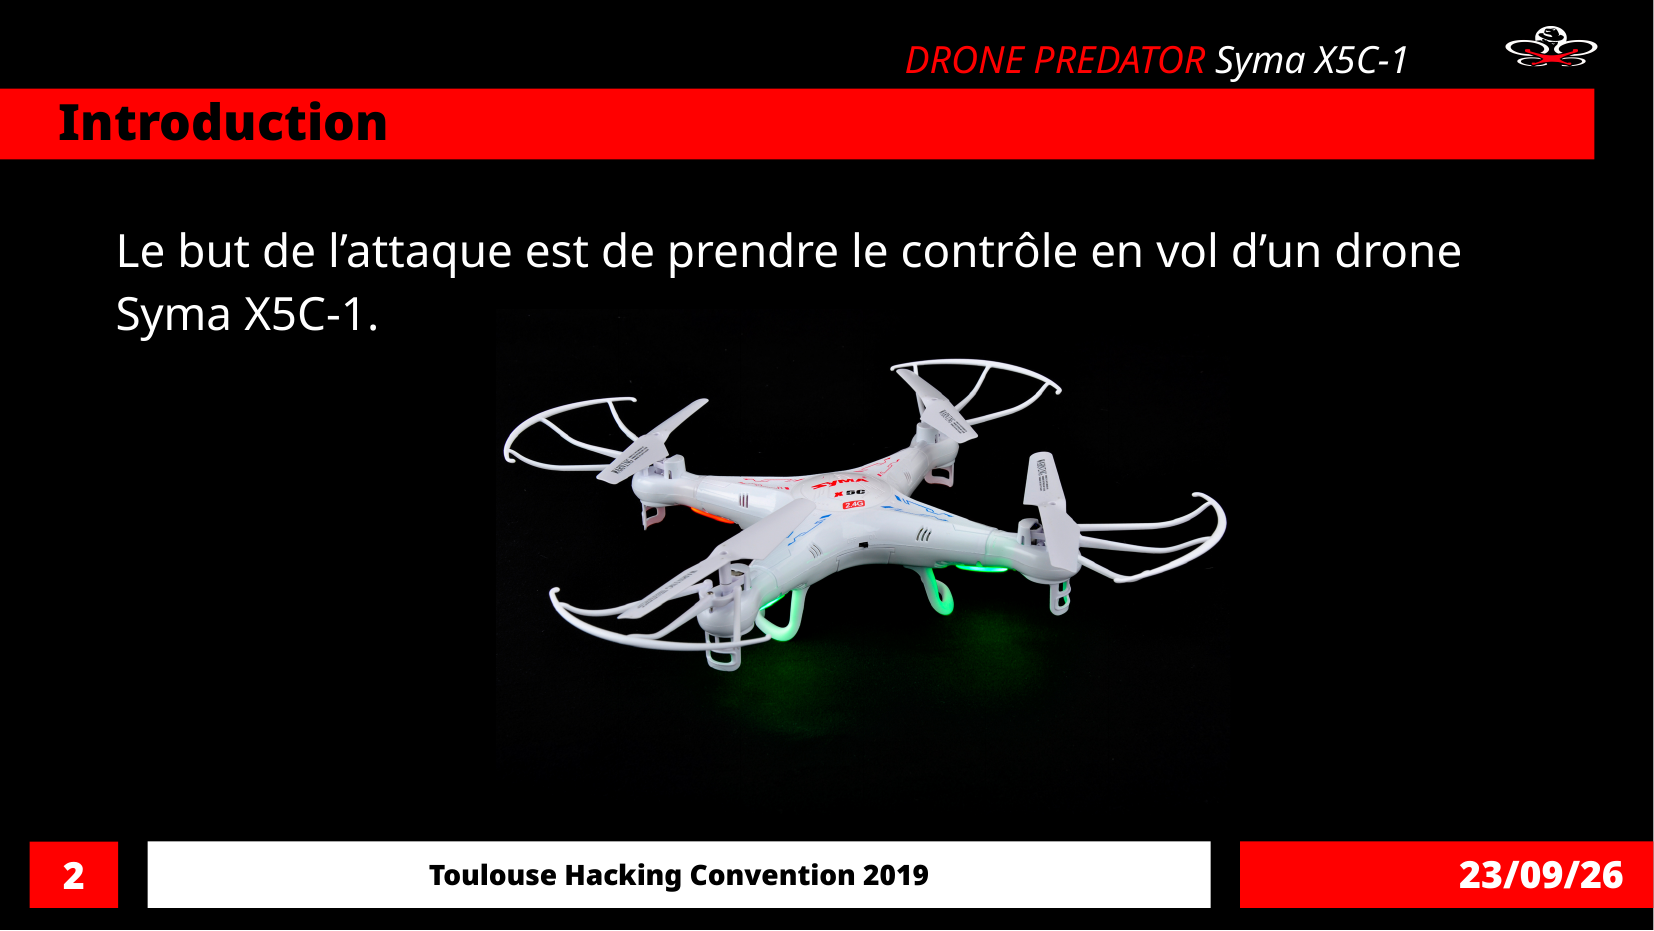

# Introduction
Le but de l’attaque est de prendre le contrôle en vol d’un drone Syma X5C-1.
2